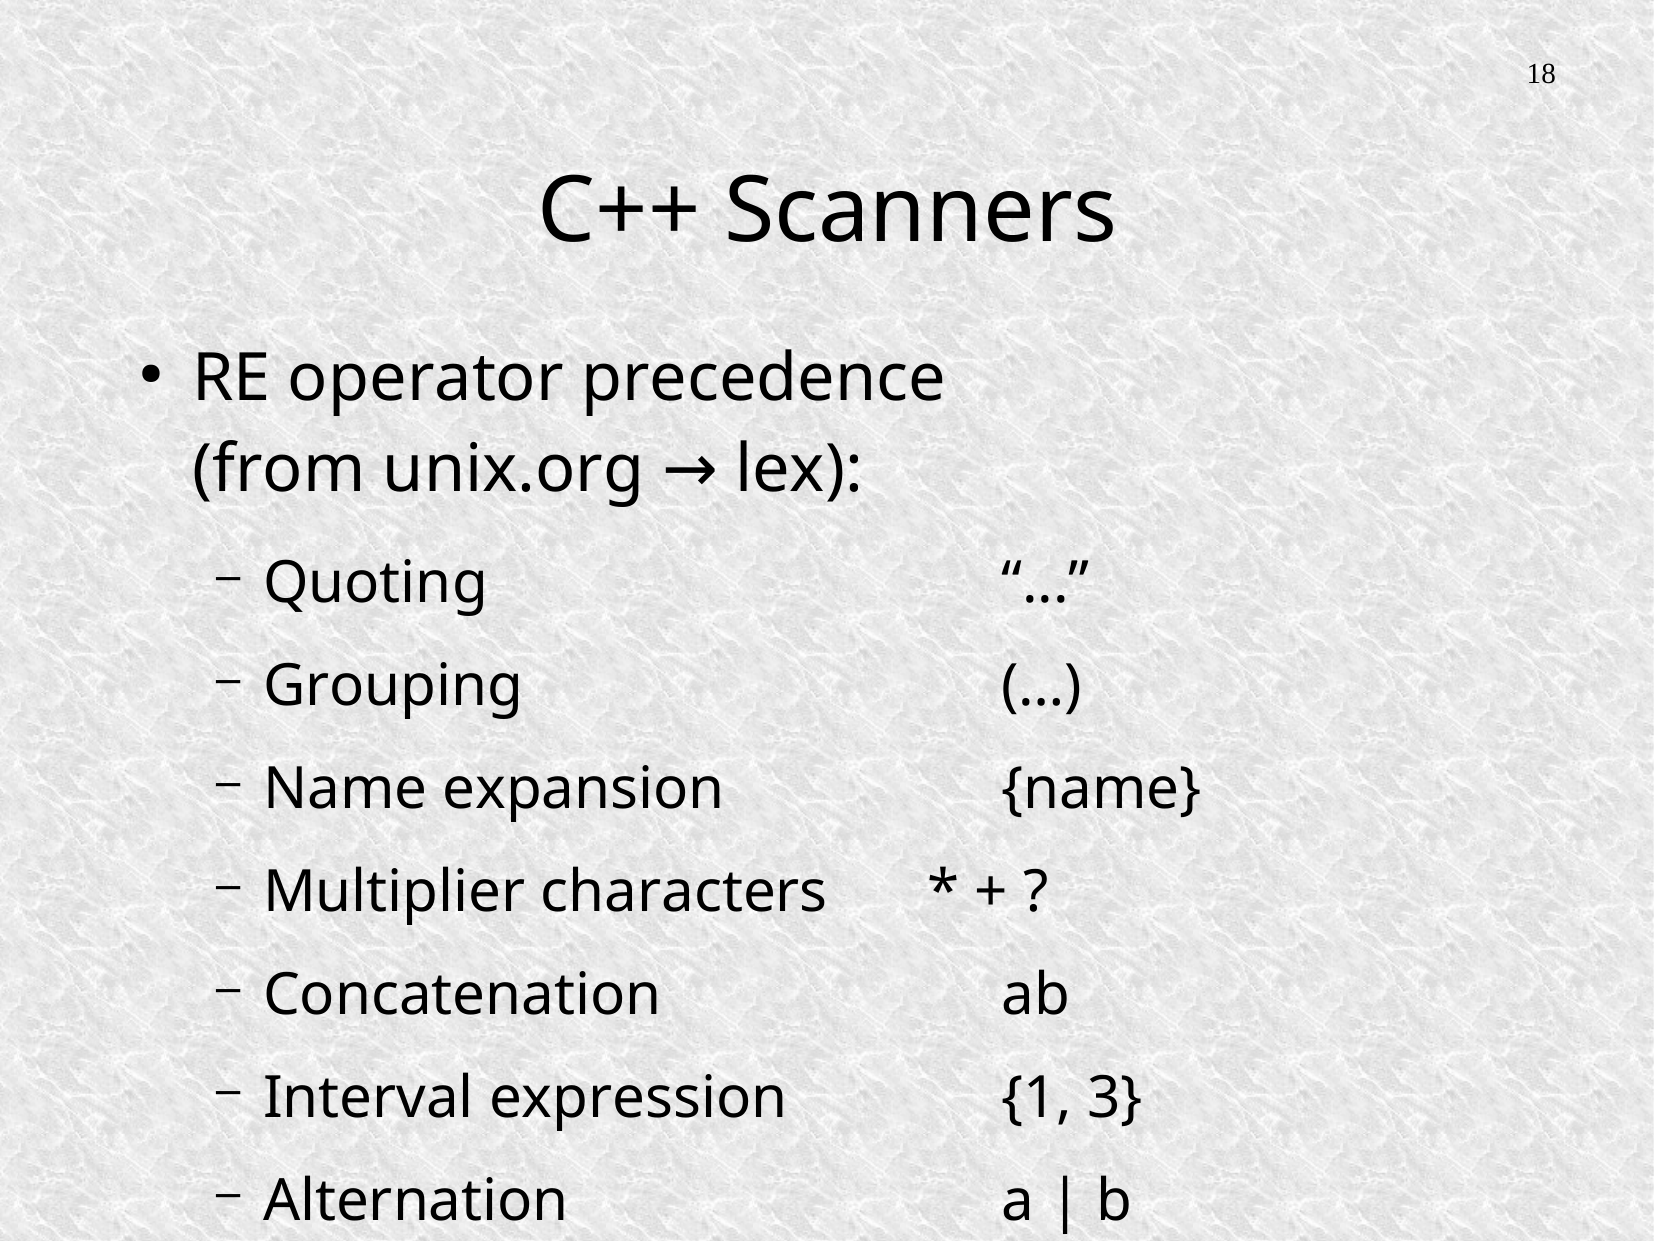

18
# C++ Scanners
RE operator precedence
(from unix.org → lex):
Quoting 							“...”
Grouping							(…)
Name expansion				{name}
Multiplier characters		* + ?
Concatenation					ab
Interval expression			{1, 3}
Alternation						a | b